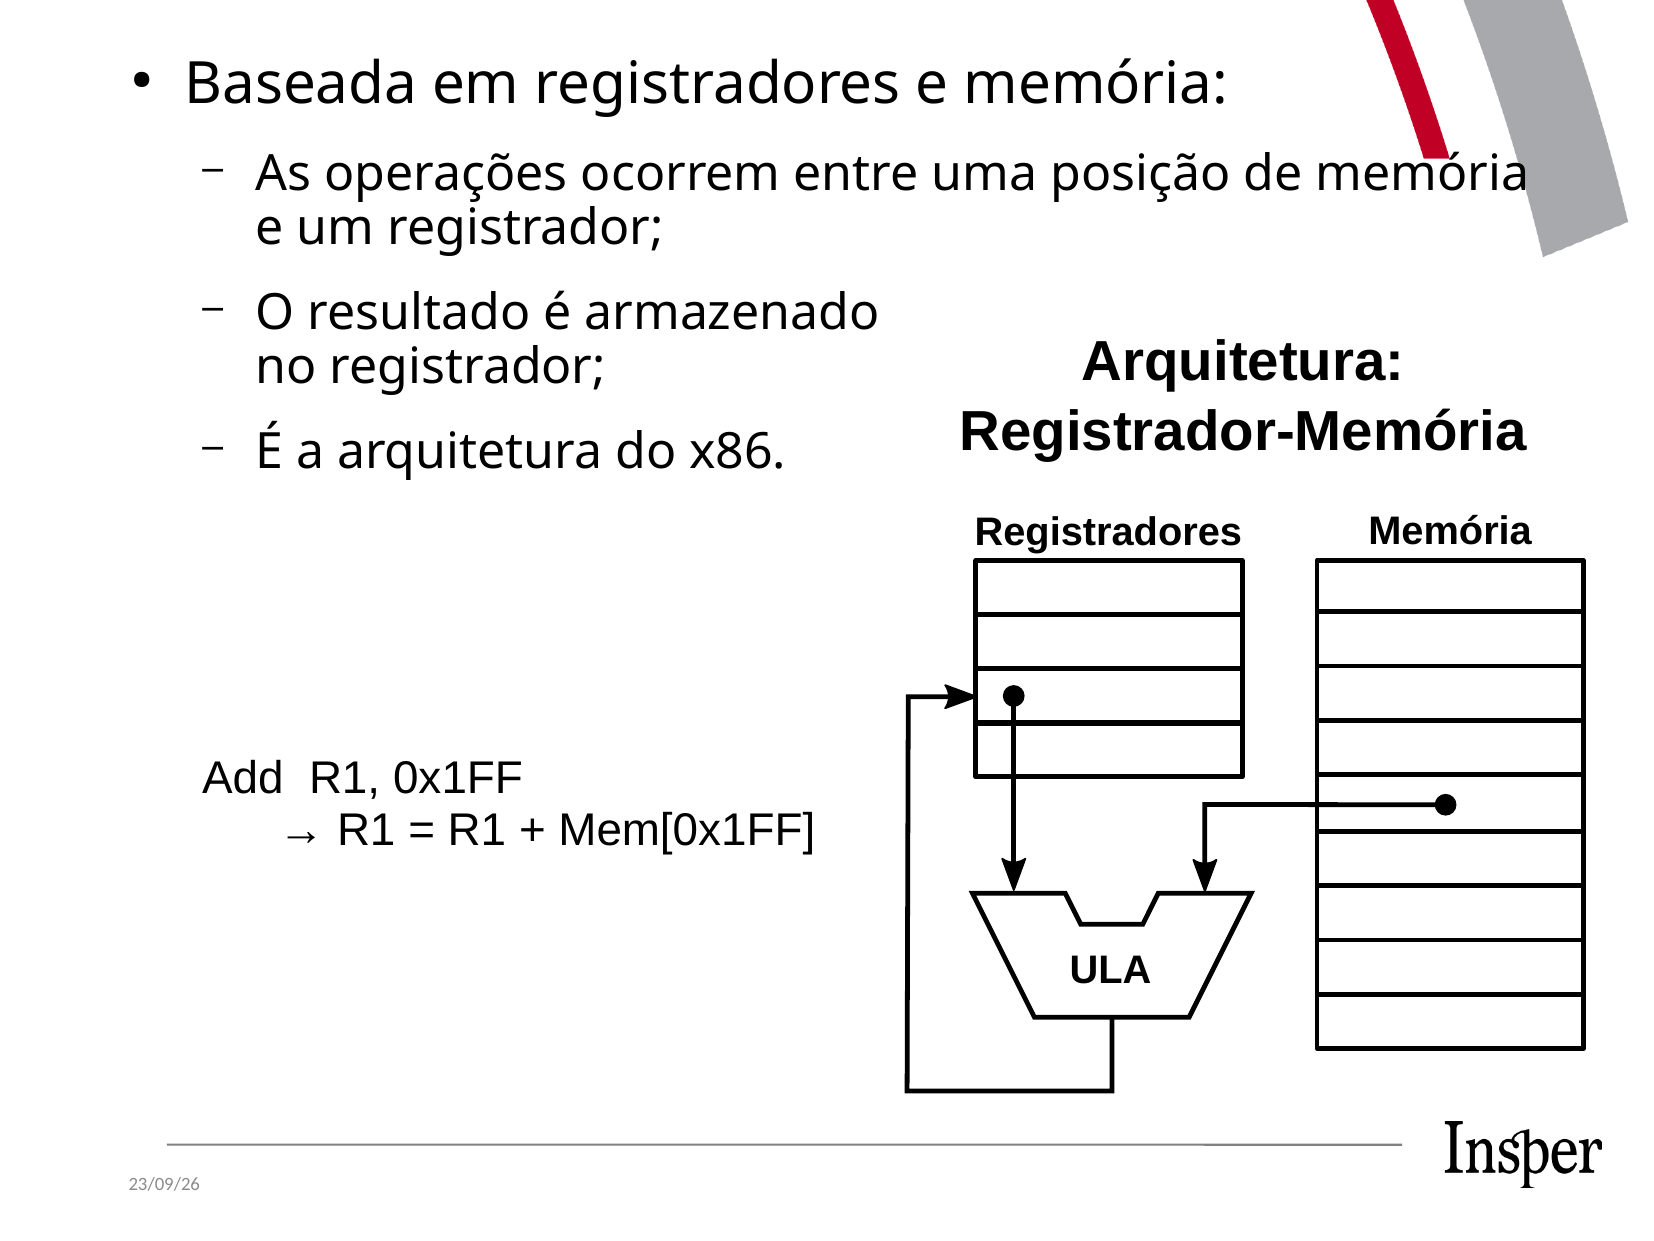

# Baseada em registradores e memória:
As operações ocorrem entre uma posição de memória e um registrador;
O resultado é armazenado
no registrador;
É a arquitetura do x86.
Add R1, 0x1FF
 → R1 = R1 + Mem[0x1FF]